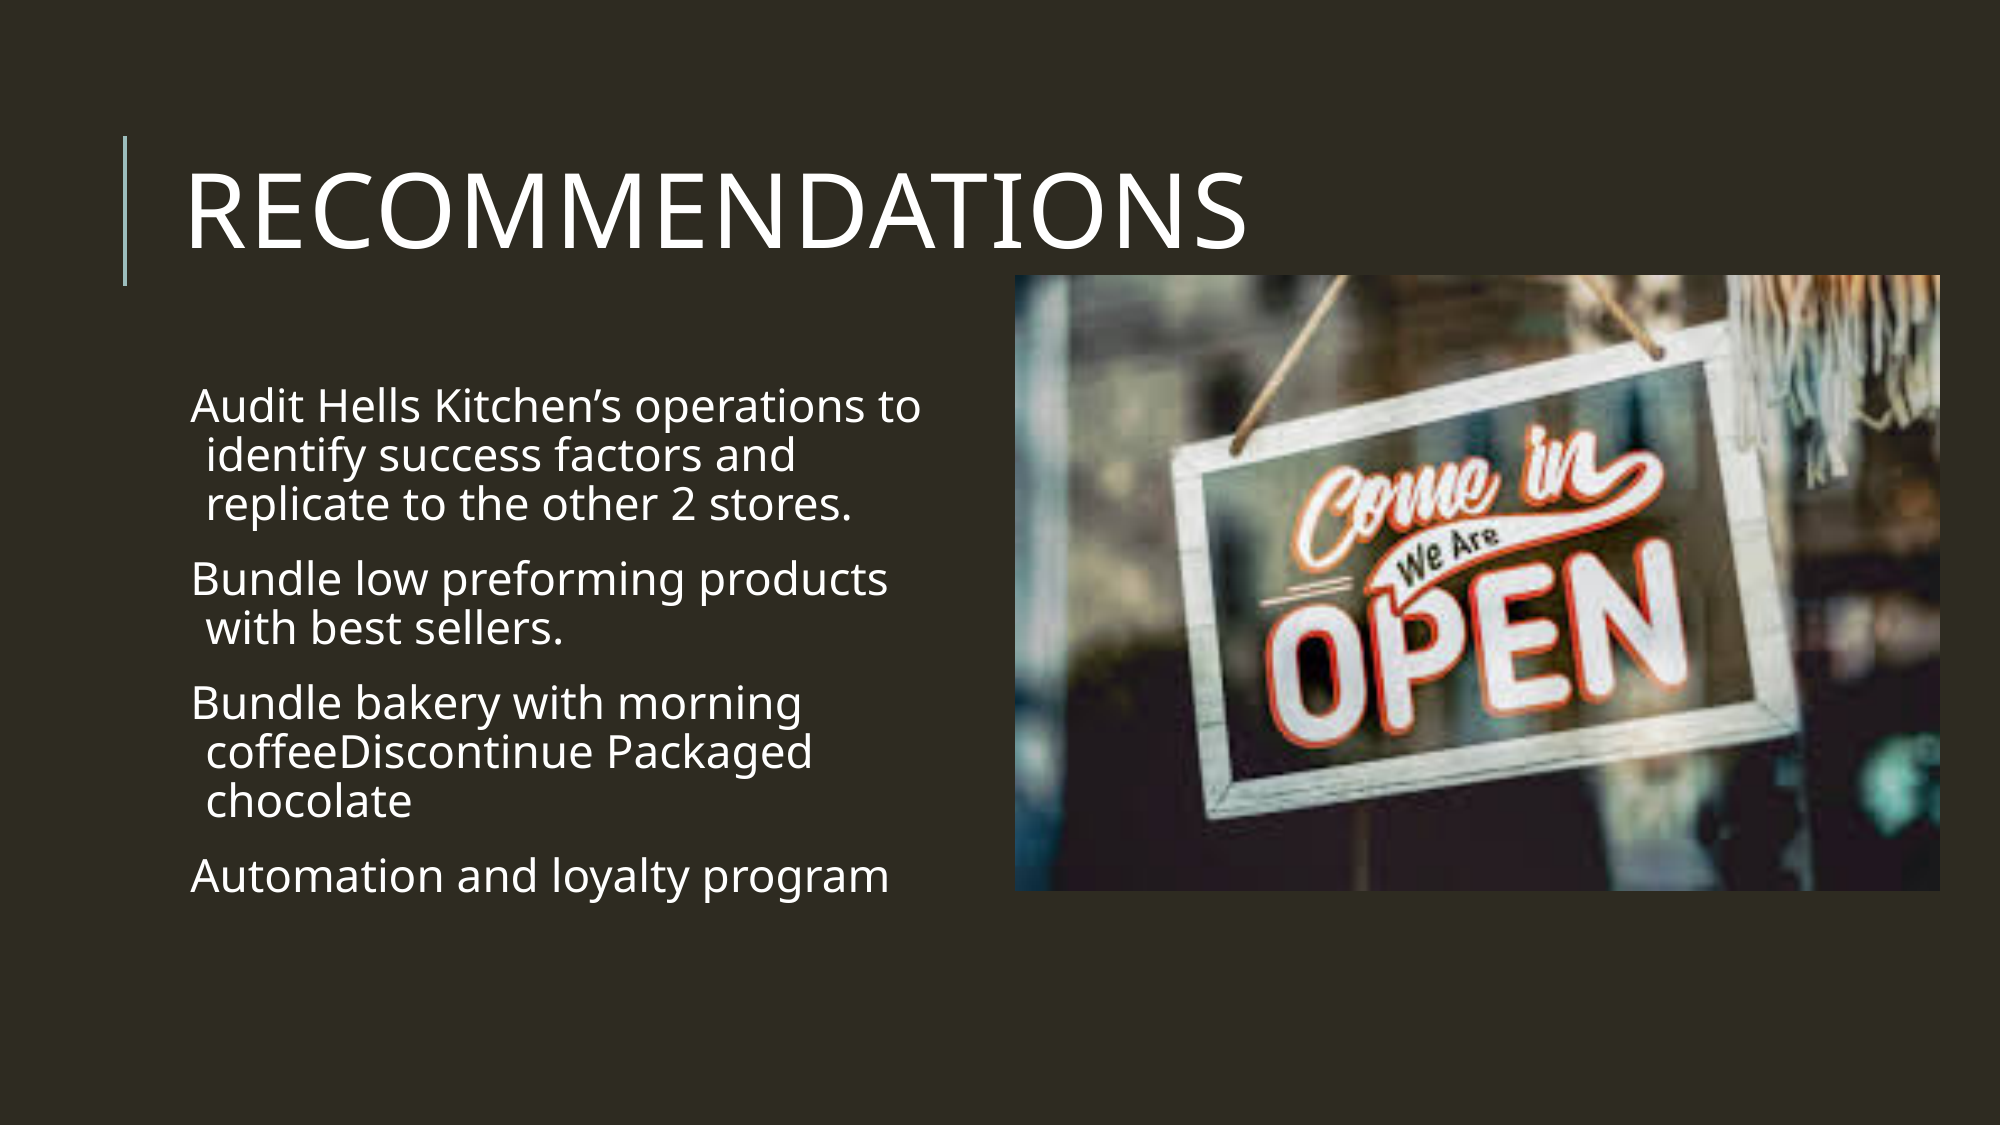

# Recommendations
Audit Hells Kitchen’s operations to identify success factors and replicate to the other 2 stores.
Bundle low preforming products with best sellers.
Bundle bakery with morning coffeeDiscontinue Packaged chocolate
Automation and loyalty program